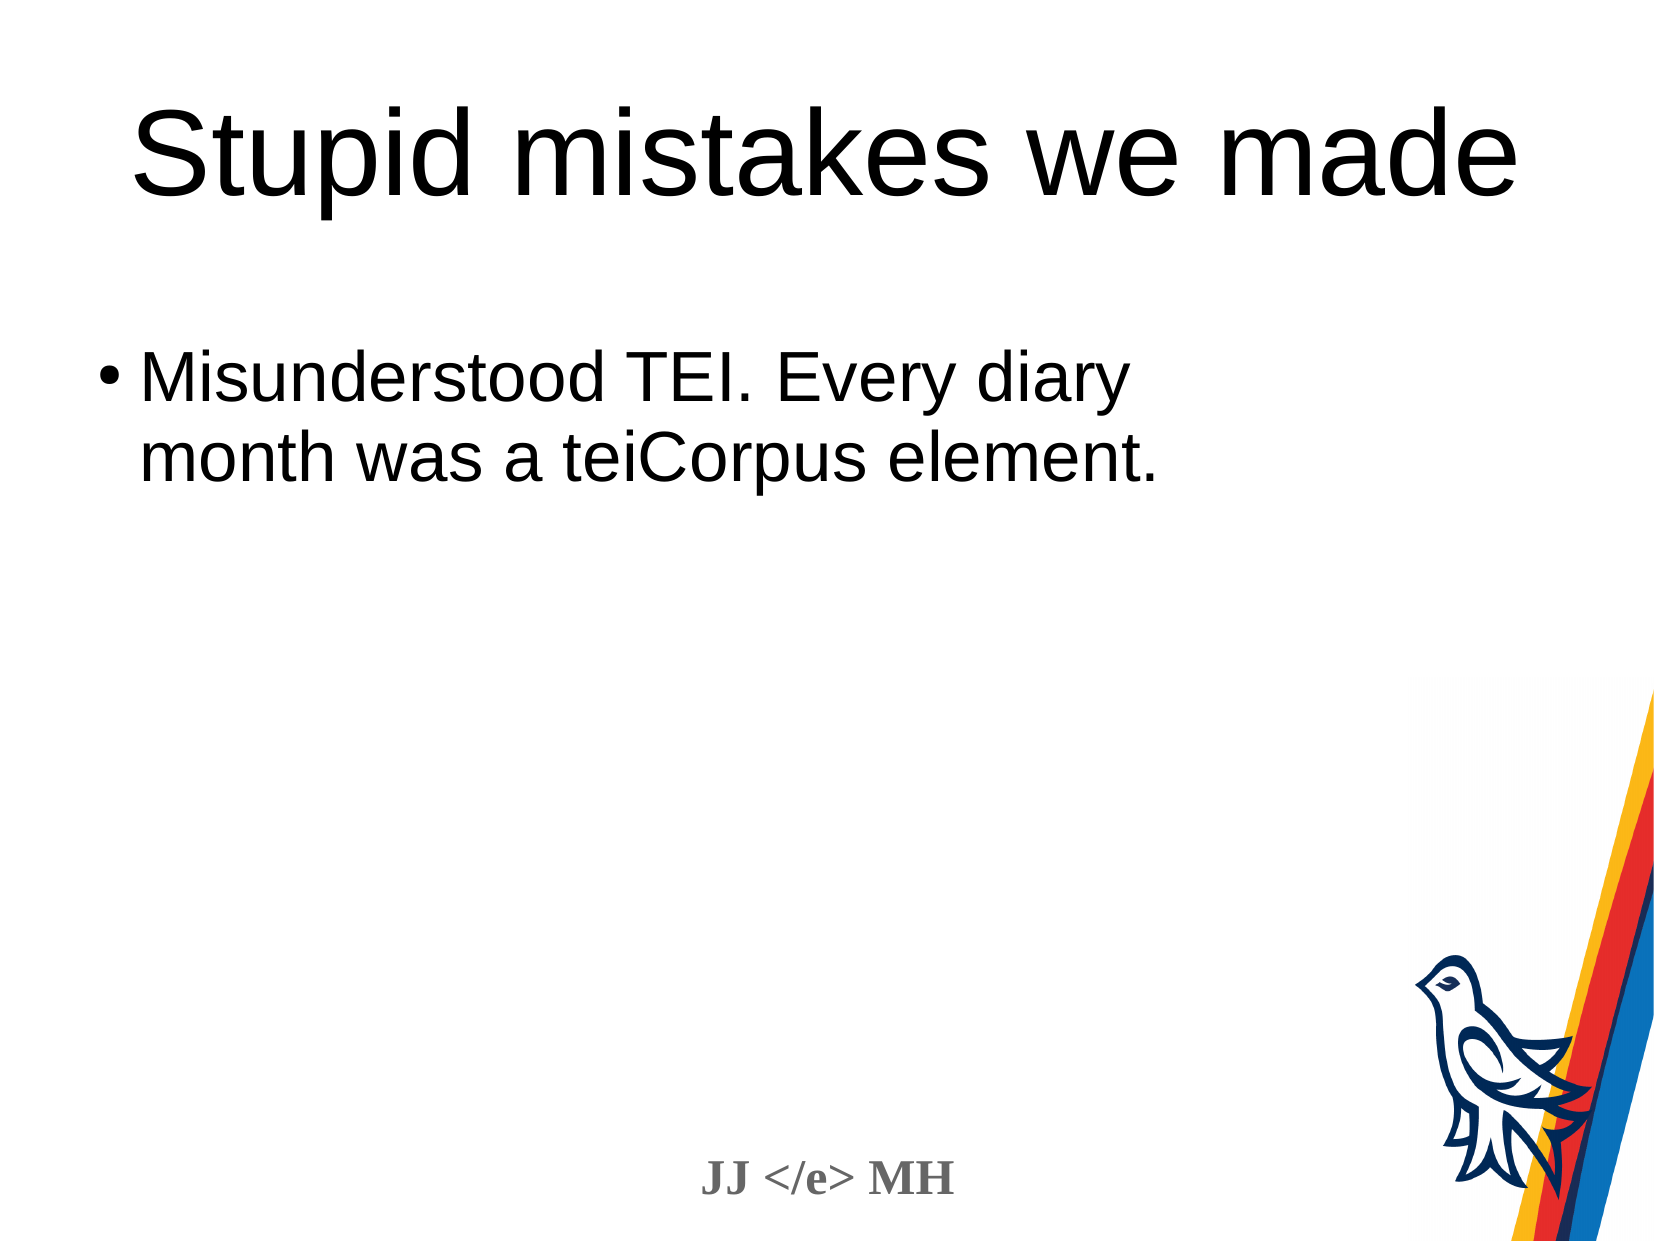

# Stupid mistakes we made
Misunderstood TEI. Every diary month was a teiCorpus element.